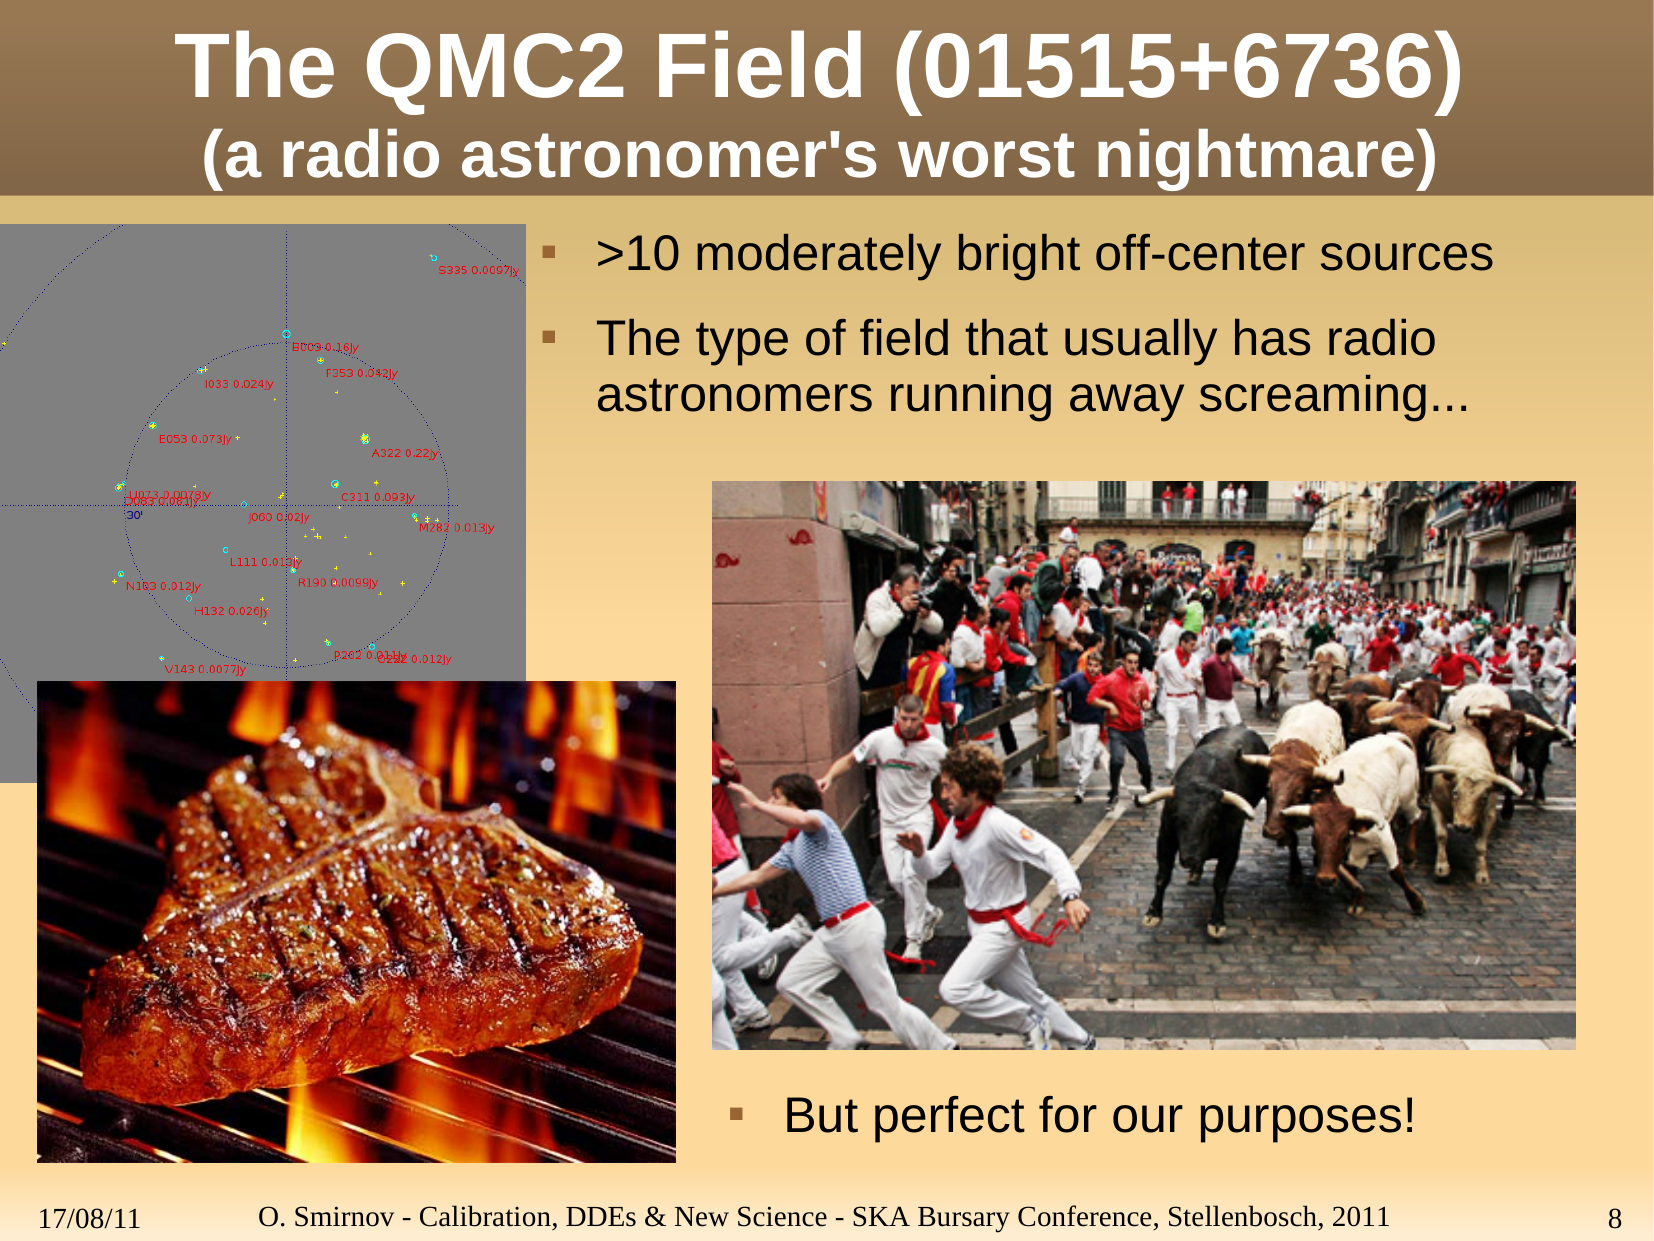

# The QMC2 Field (01515+6736) (a radio astronomer's worst nightmare)
>10 moderately bright off-center sources
The type of field that usually has radio astronomers running away screaming...
But perfect for our purposes!
O. Smirnov - Calibration, DDEs & New Science - SKA Bursary Conference, Stellenbosch, 2011
17/08/11
8